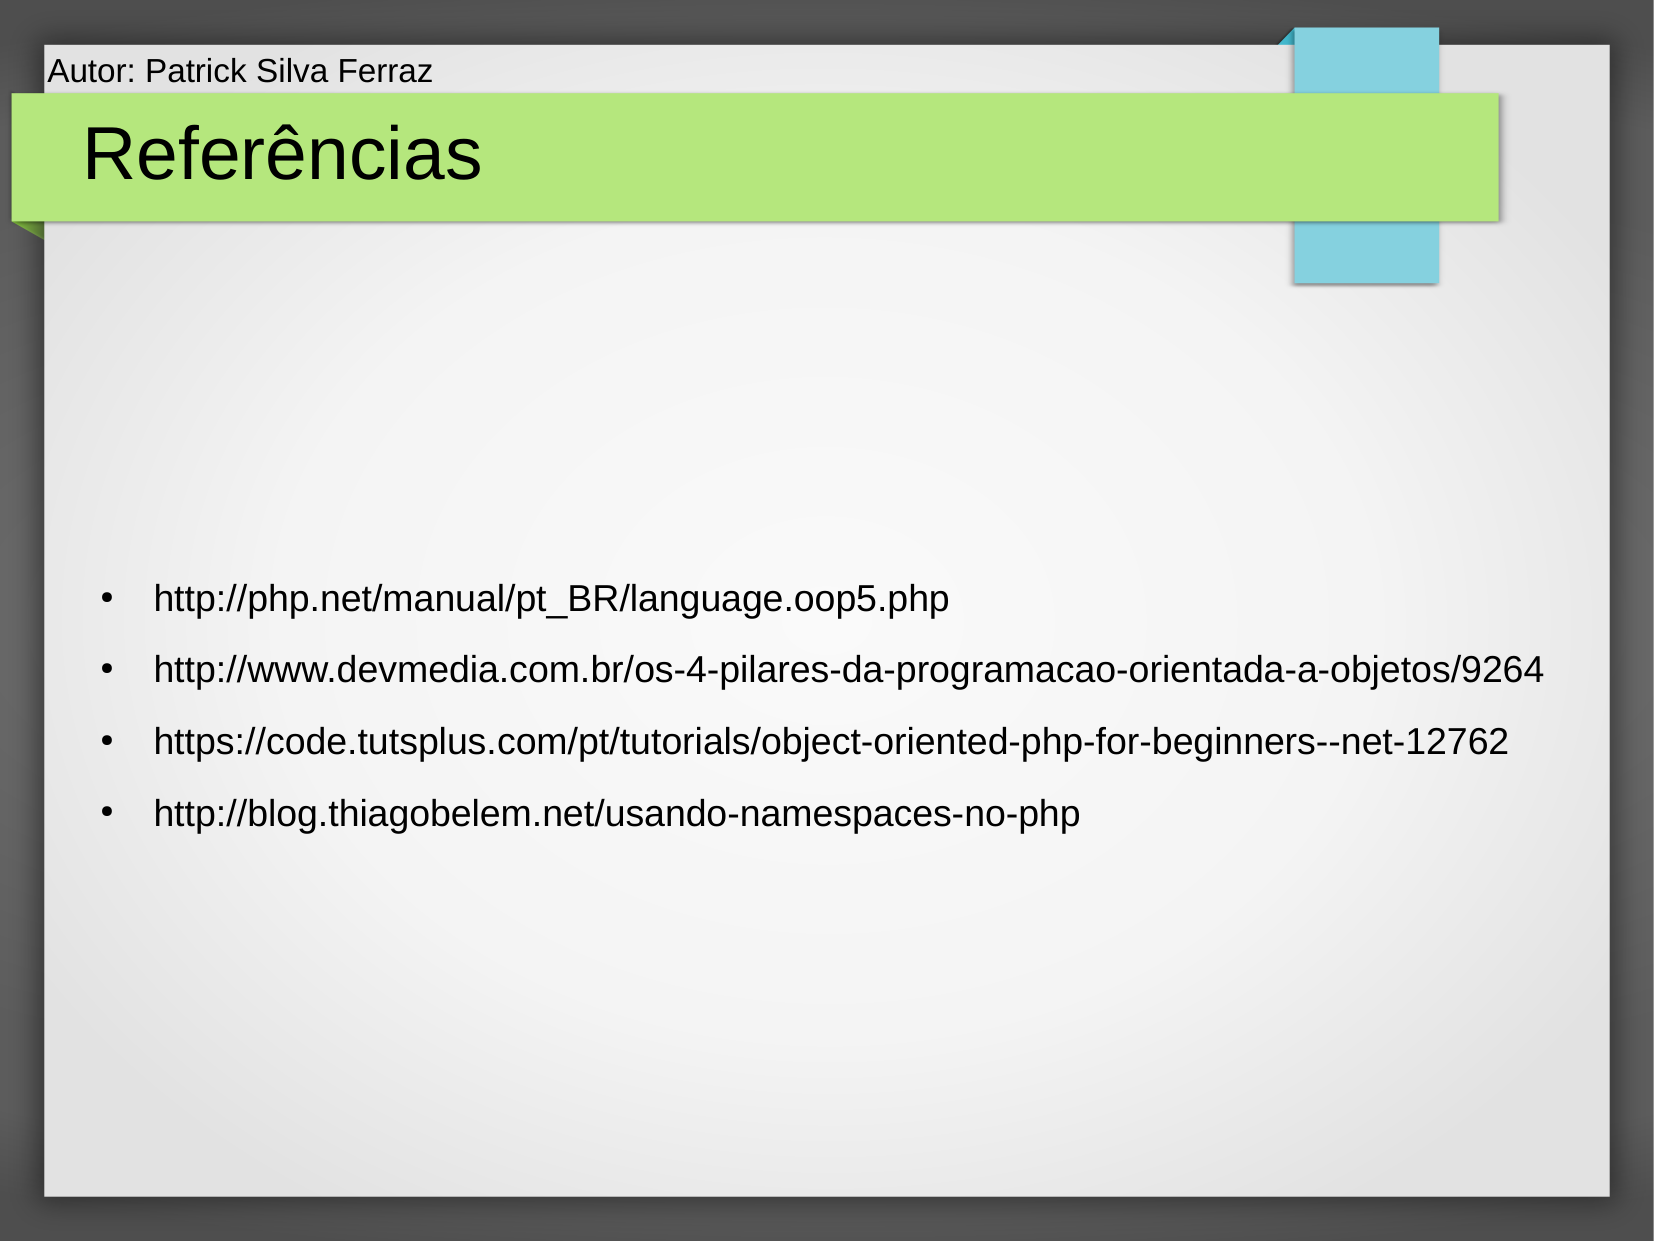

Autor: Patrick Silva Ferraz
# Referências
http://php.net/manual/pt_BR/language.oop5.php
http://www.devmedia.com.br/os-4-pilares-da-programacao-orientada-a-objetos/9264
https://code.tutsplus.com/pt/tutorials/object-oriented-php-for-beginners--net-12762
http://blog.thiagobelem.net/usando-namespaces-no-php